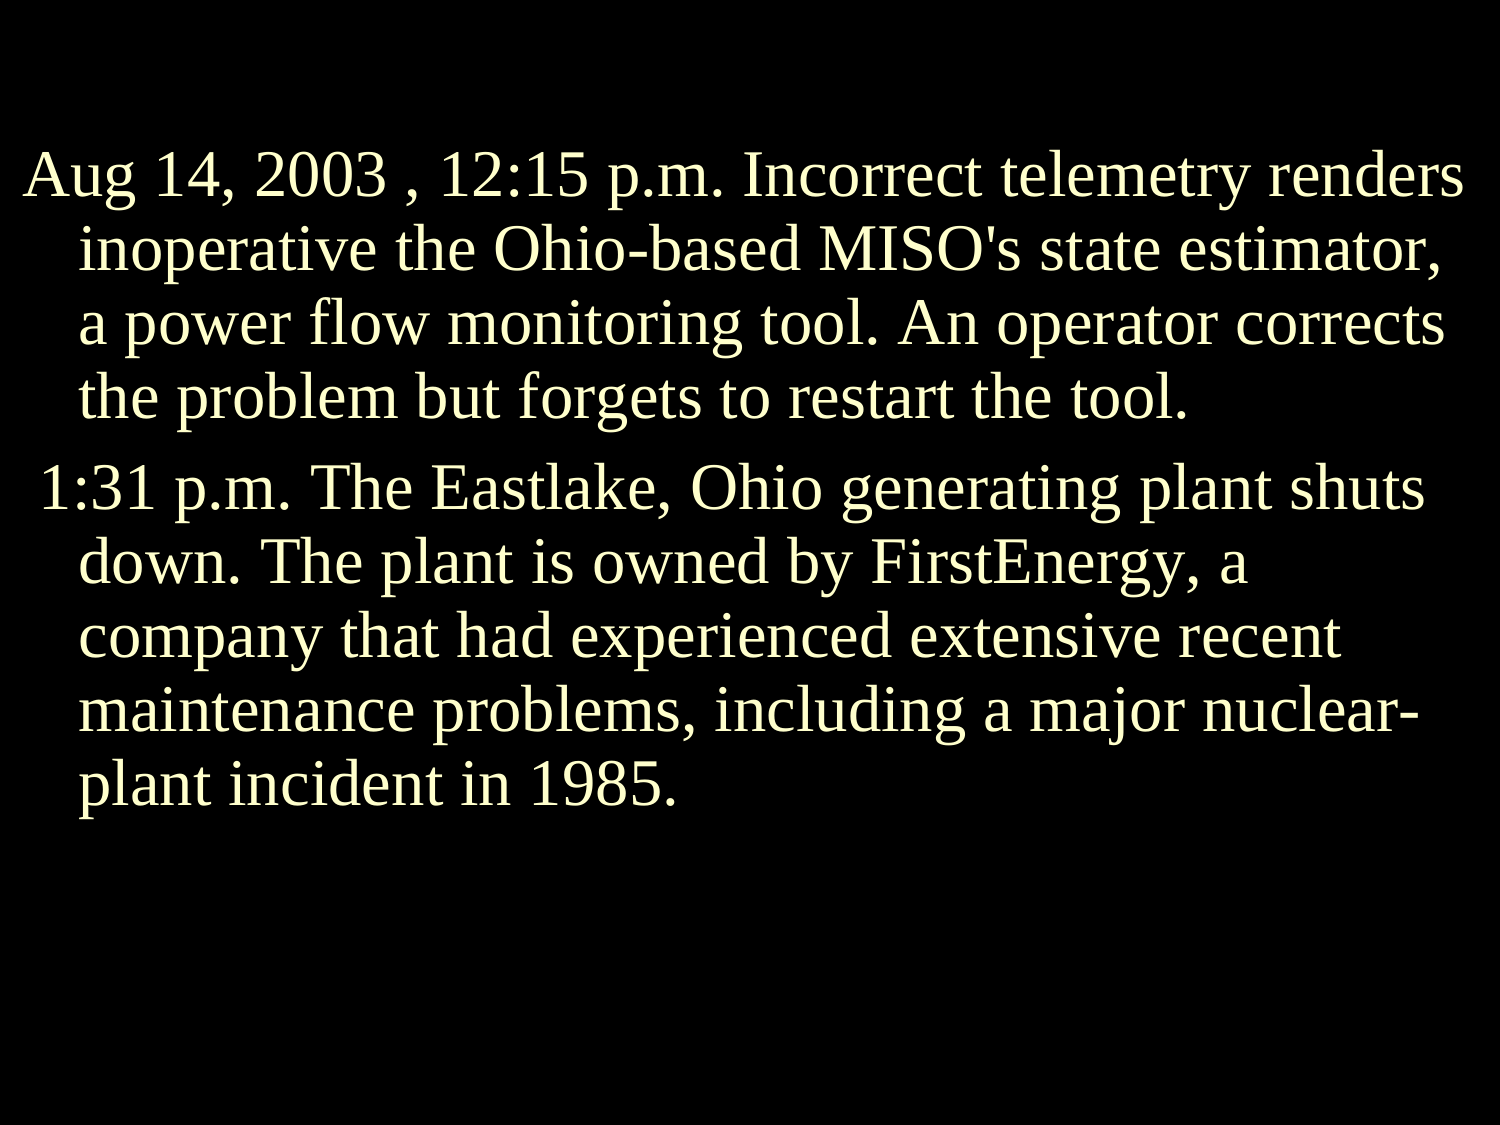

# Aug 14, 2003 , 12:15 p.m. Incorrect telemetry renders inoperative the Ohio-based MISO's state estimator, a power flow monitoring tool. An operator corrects the problem but forgets to restart the tool.
 1:31 p.m. The Eastlake, Ohio generating plant shuts down. The plant is owned by FirstEnergy, a company that had experienced extensive recent maintenance problems, including a major nuclear-plant incident in 1985.